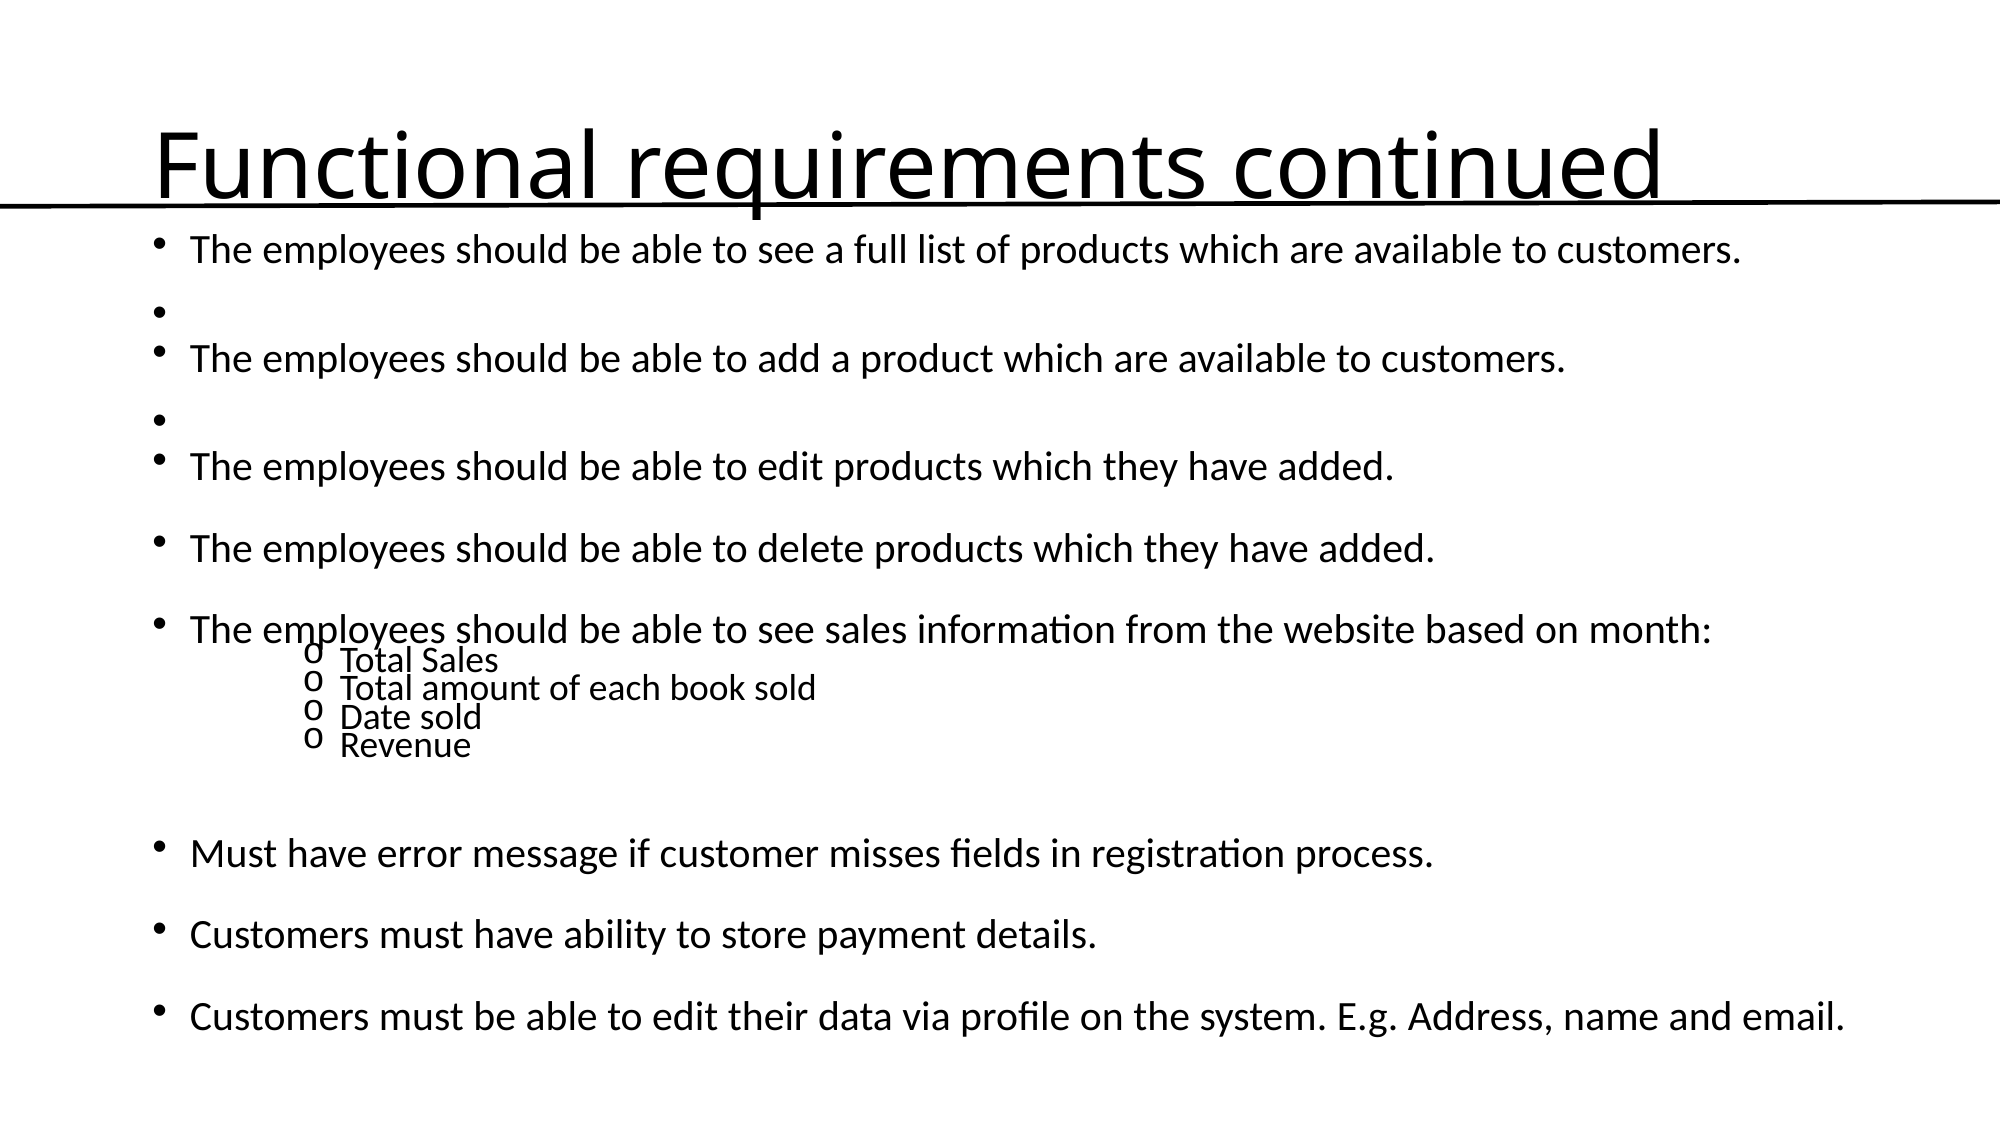

# Functional requirements continued
The employees should be able to see a full list of products which are available to customers.
The employees should be able to add a product which are available to customers.
The employees should be able to edit products which they have added.
The employees should be able to delete products which they have added.
The employees should be able to see sales information from the website based on month:
Total Sales
Total amount of each book sold
Date sold
Revenue
Must have error message if customer misses fields in registration process.
Customers must have ability to store payment details.
Customers must be able to edit their data via profile on the system. E.g. Address, name and email.